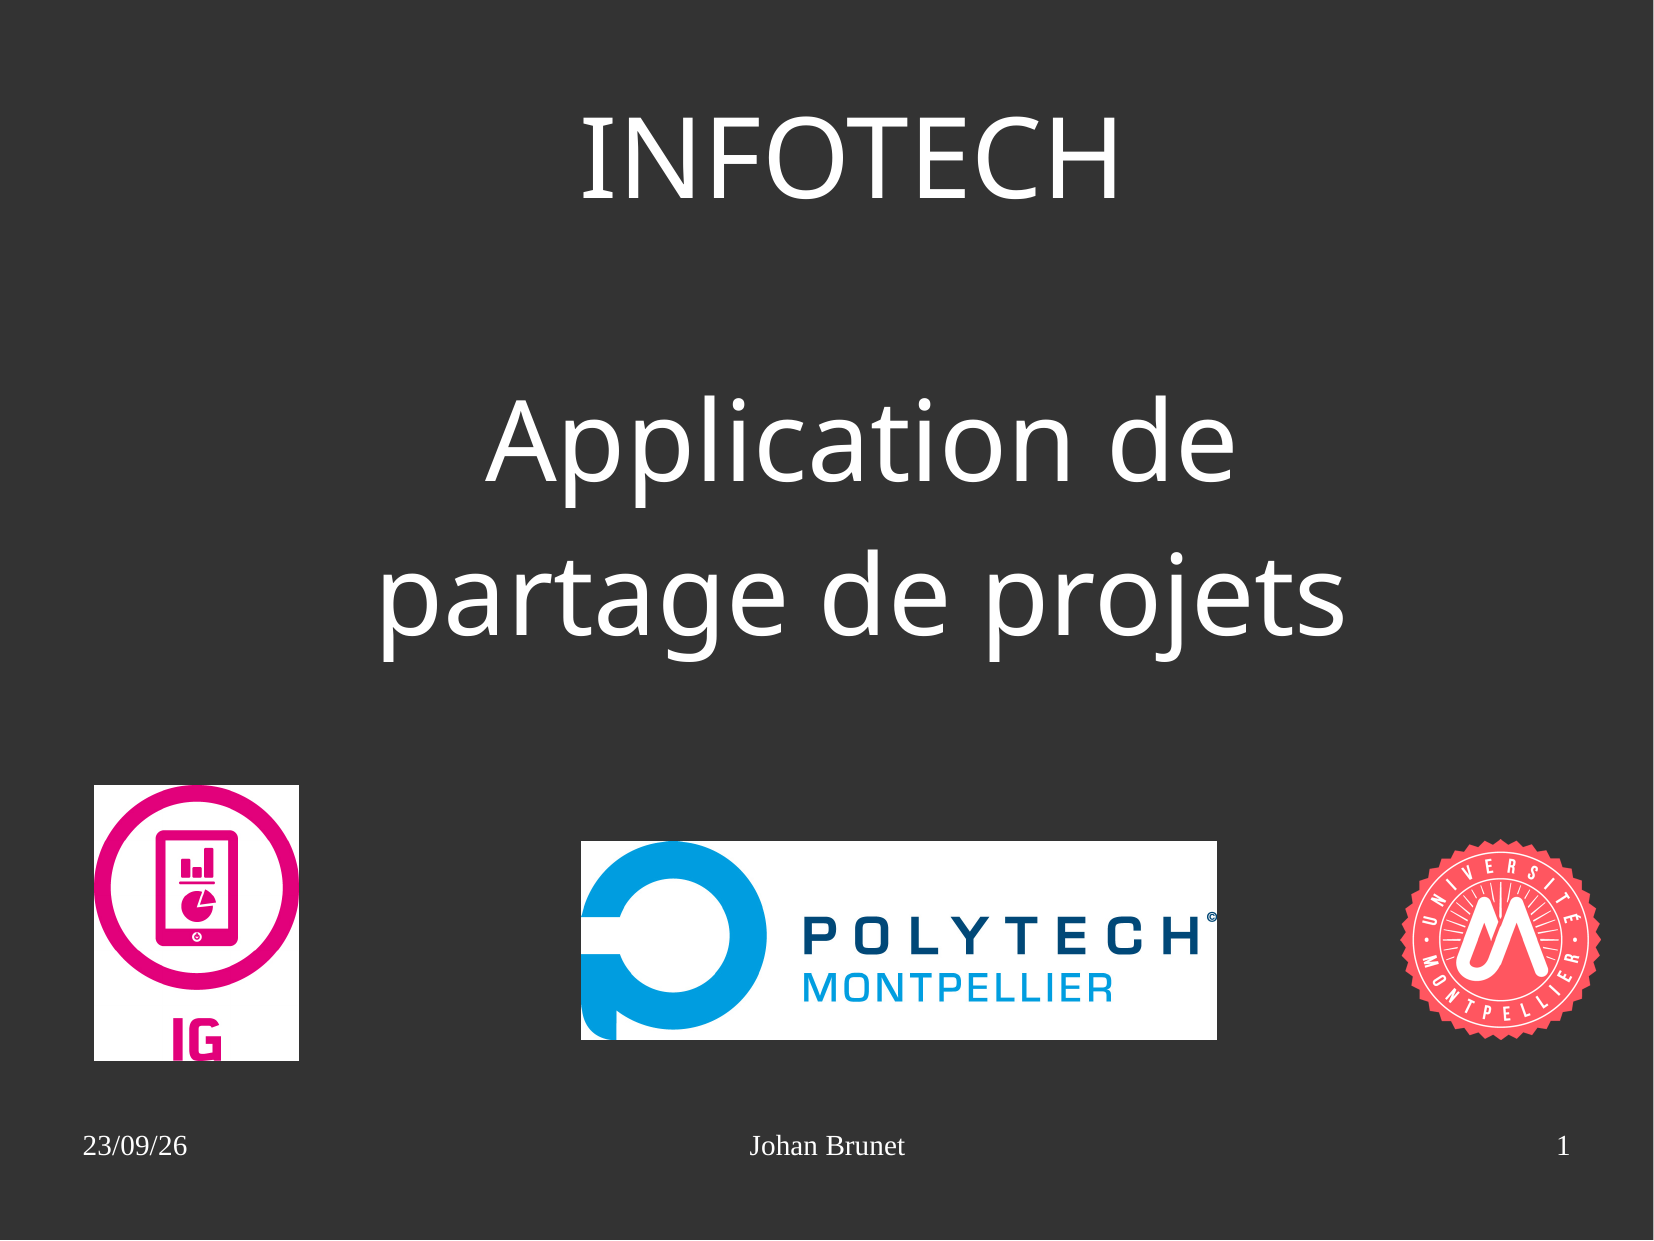

INFOTECH
Application de partage de projets
Johan Brunet
1